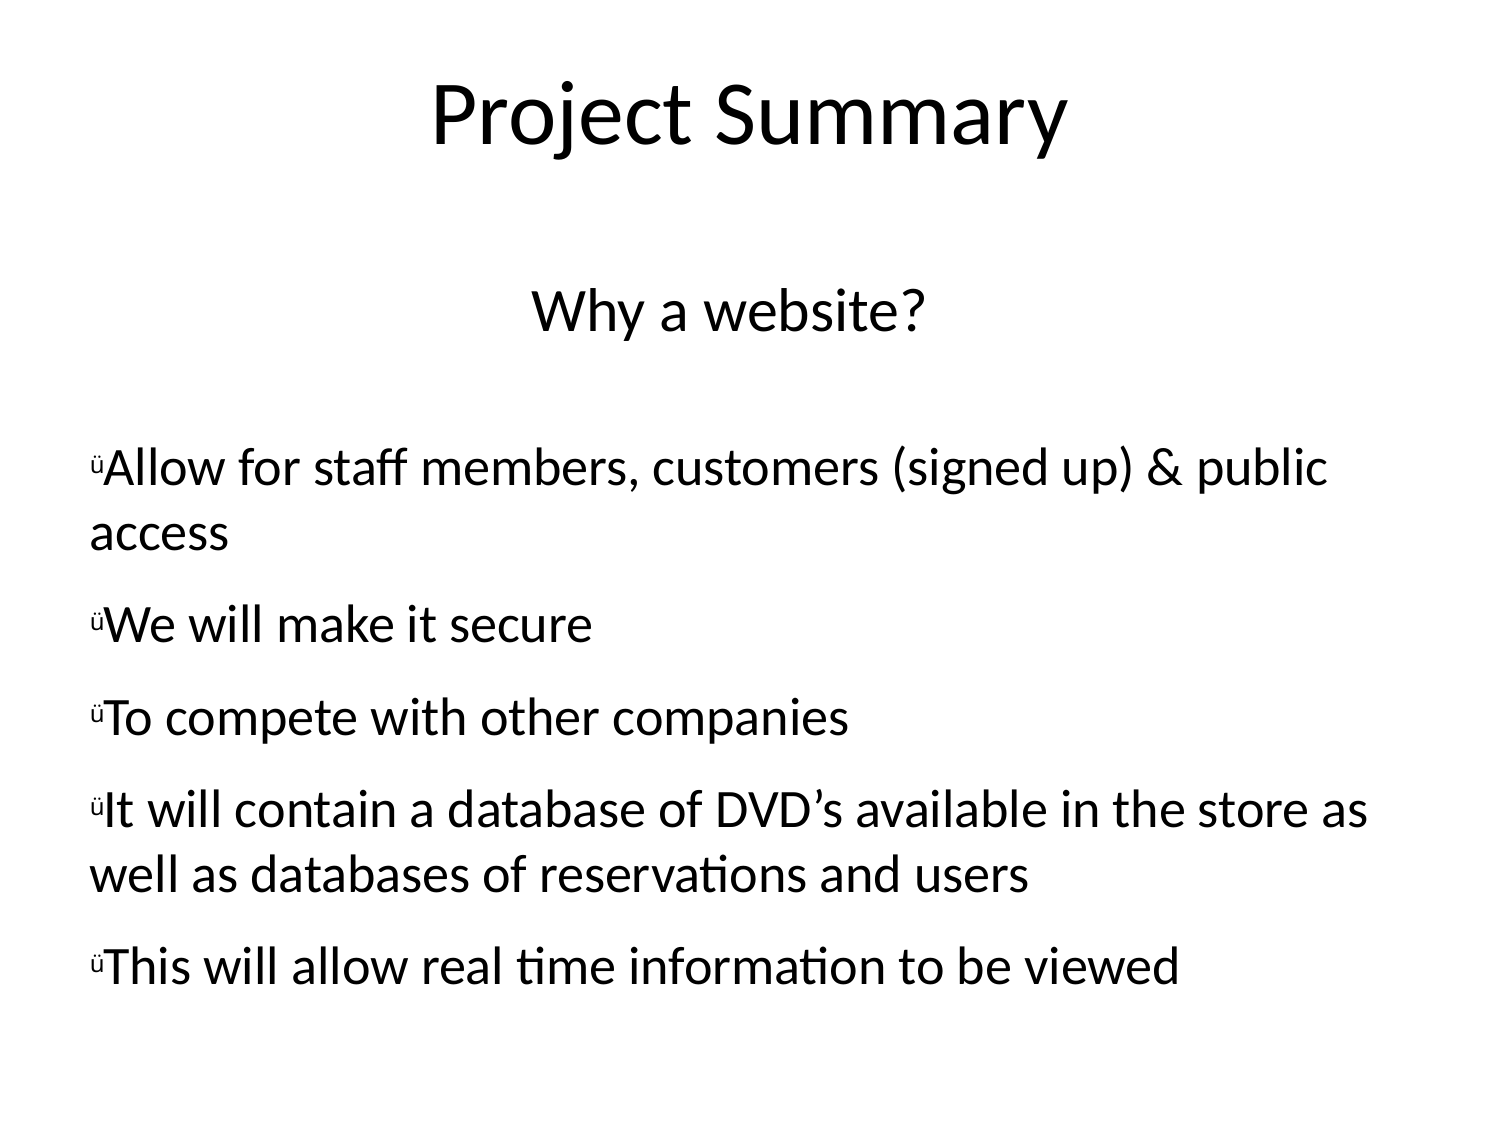

# Project Summary
Why a website?
Allow for staff members, customers (signed up) & public access
We will make it secure
To compete with other companies
It will contain a database of DVD’s available in the store as well as databases of reservations and users
This will allow real time information to be viewed